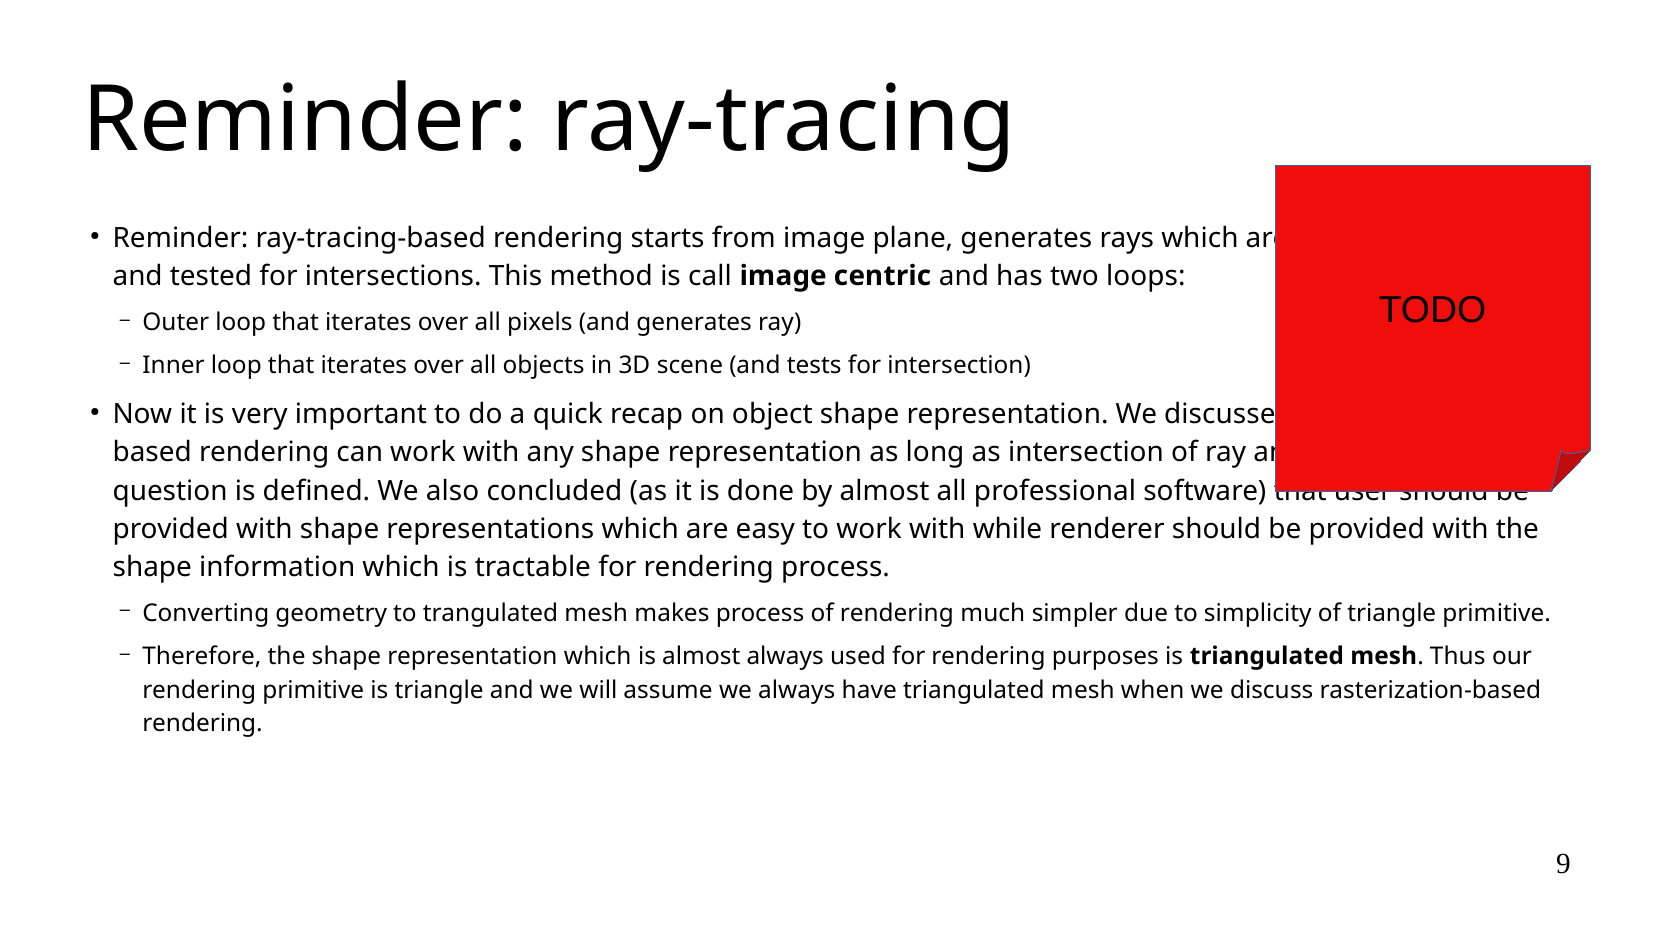

# Reminder: ray-tracing
TODO
Reminder: ray-tracing-based rendering starts from image plane, generates rays which are traced into scene and tested for intersections. This method is call image centric and has two loops:
Outer loop that iterates over all pixels (and generates ray)
Inner loop that iterates over all objects in 3D scene (and tests for intersection)
Now it is very important to do a quick recap on object shape representation. We discussed that ray-tracing based rendering can work with any shape representation as long as intersection of ray and the shape in question is defined. We also concluded (as it is done by almost all professional software) that user should be provided with shape representations which are easy to work with while renderer should be provided with the shape information which is tractable for rendering process.
Converting geometry to trangulated mesh makes process of rendering much simpler due to simplicity of triangle primitive.
Therefore, the shape representation which is almost always used for rendering purposes is triangulated mesh. Thus our rendering primitive is triangle and we will assume we always have triangulated mesh when we discuss rasterization-based rendering.
9